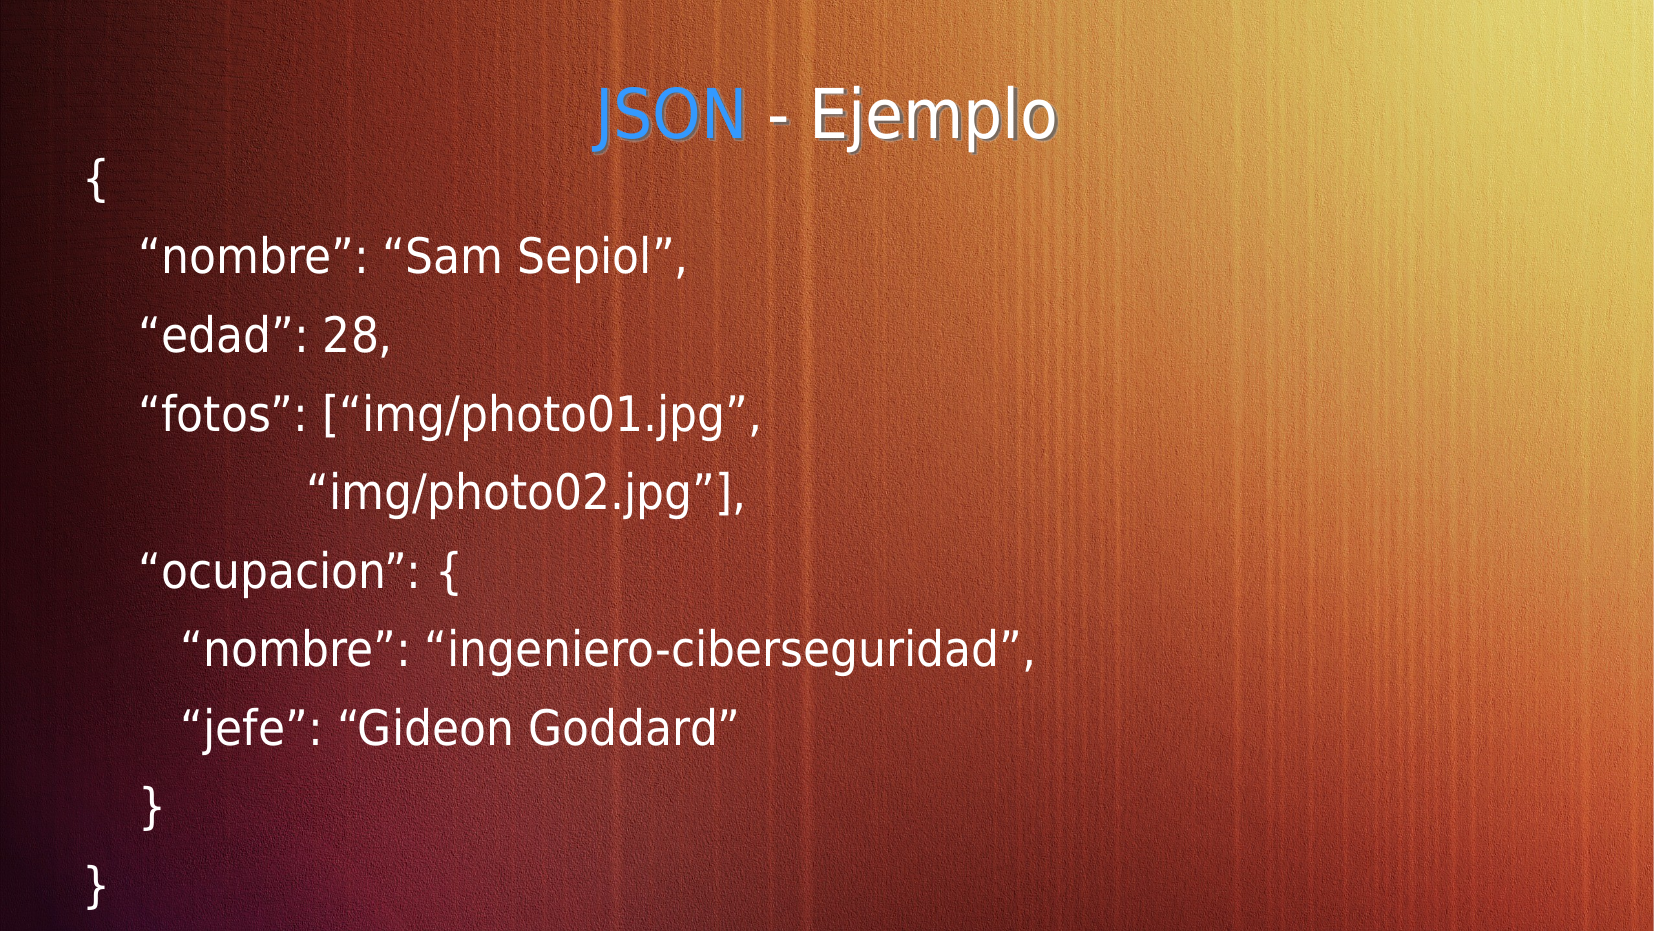

# JSON - Ejemplo
{
 “nombre”: “Sam Sepiol”,
 “edad”: 28,
 “fotos”: [“img/photo01.jpg”,
 “img/photo02.jpg”],
 “ocupacion”: {
 “nombre”: “ingeniero-ciberseguridad”,
 “jefe”: “Gideon Goddard”
 }
}